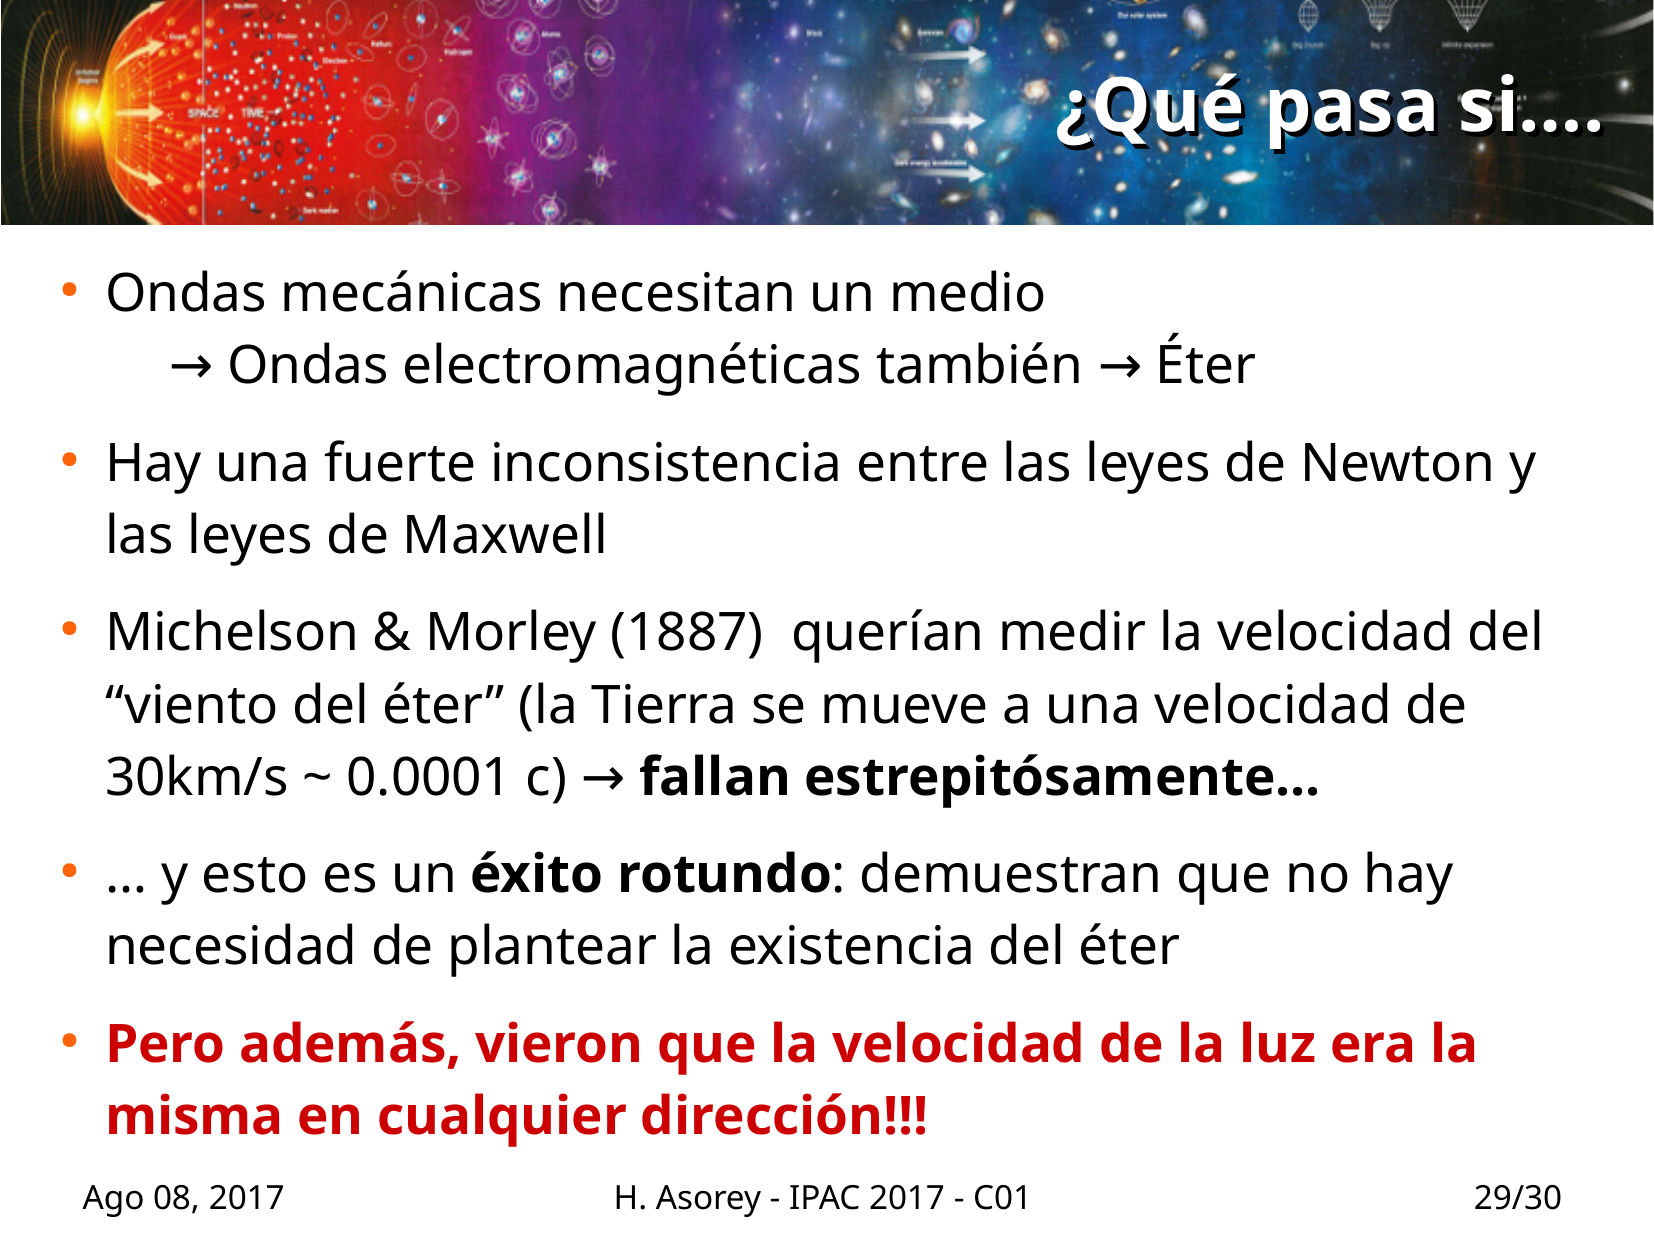

# ¿Qué pasa si….
Ondas mecánicas necesitan un medio
	→ Ondas electromagnéticas también → Éter
Hay una fuerte inconsistencia entre las leyes de Newton y las leyes de Maxwell
Michelson & Morley (1887) querían medir la velocidad del “viento del éter” (la Tierra se mueve a una velocidad de 30km/s ~ 0.0001 c) → fallan estrepitósamente...
… y esto es un éxito rotundo: demuestran que no hay necesidad de plantear la existencia del éter
Pero además, vieron que la velocidad de la luz era la misma en cualquier dirección!!!
Ago 08, 2017
H. Asorey - IPAC 2017 - C01
29